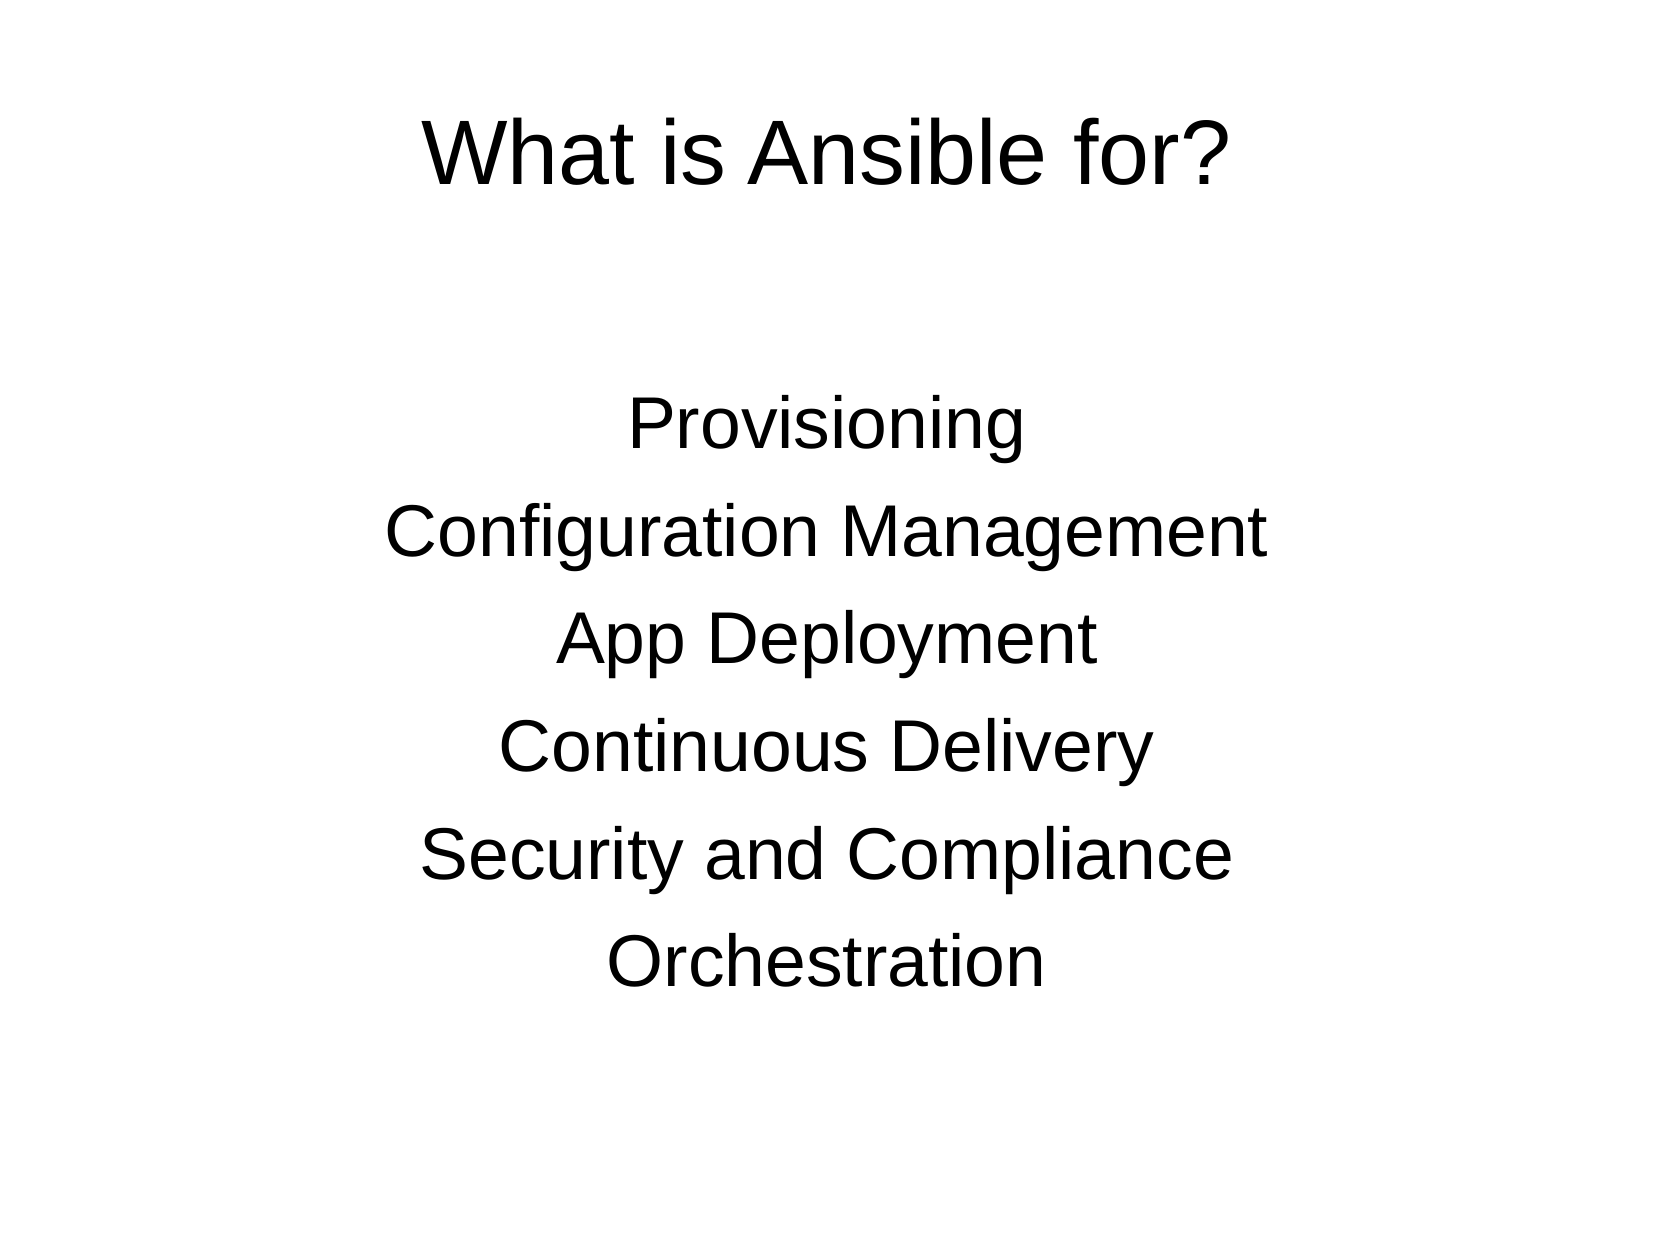

# What is Ansible for?
Provisioning
Configuration Management
App Deployment
Continuous Delivery
Security and Compliance
Orchestration